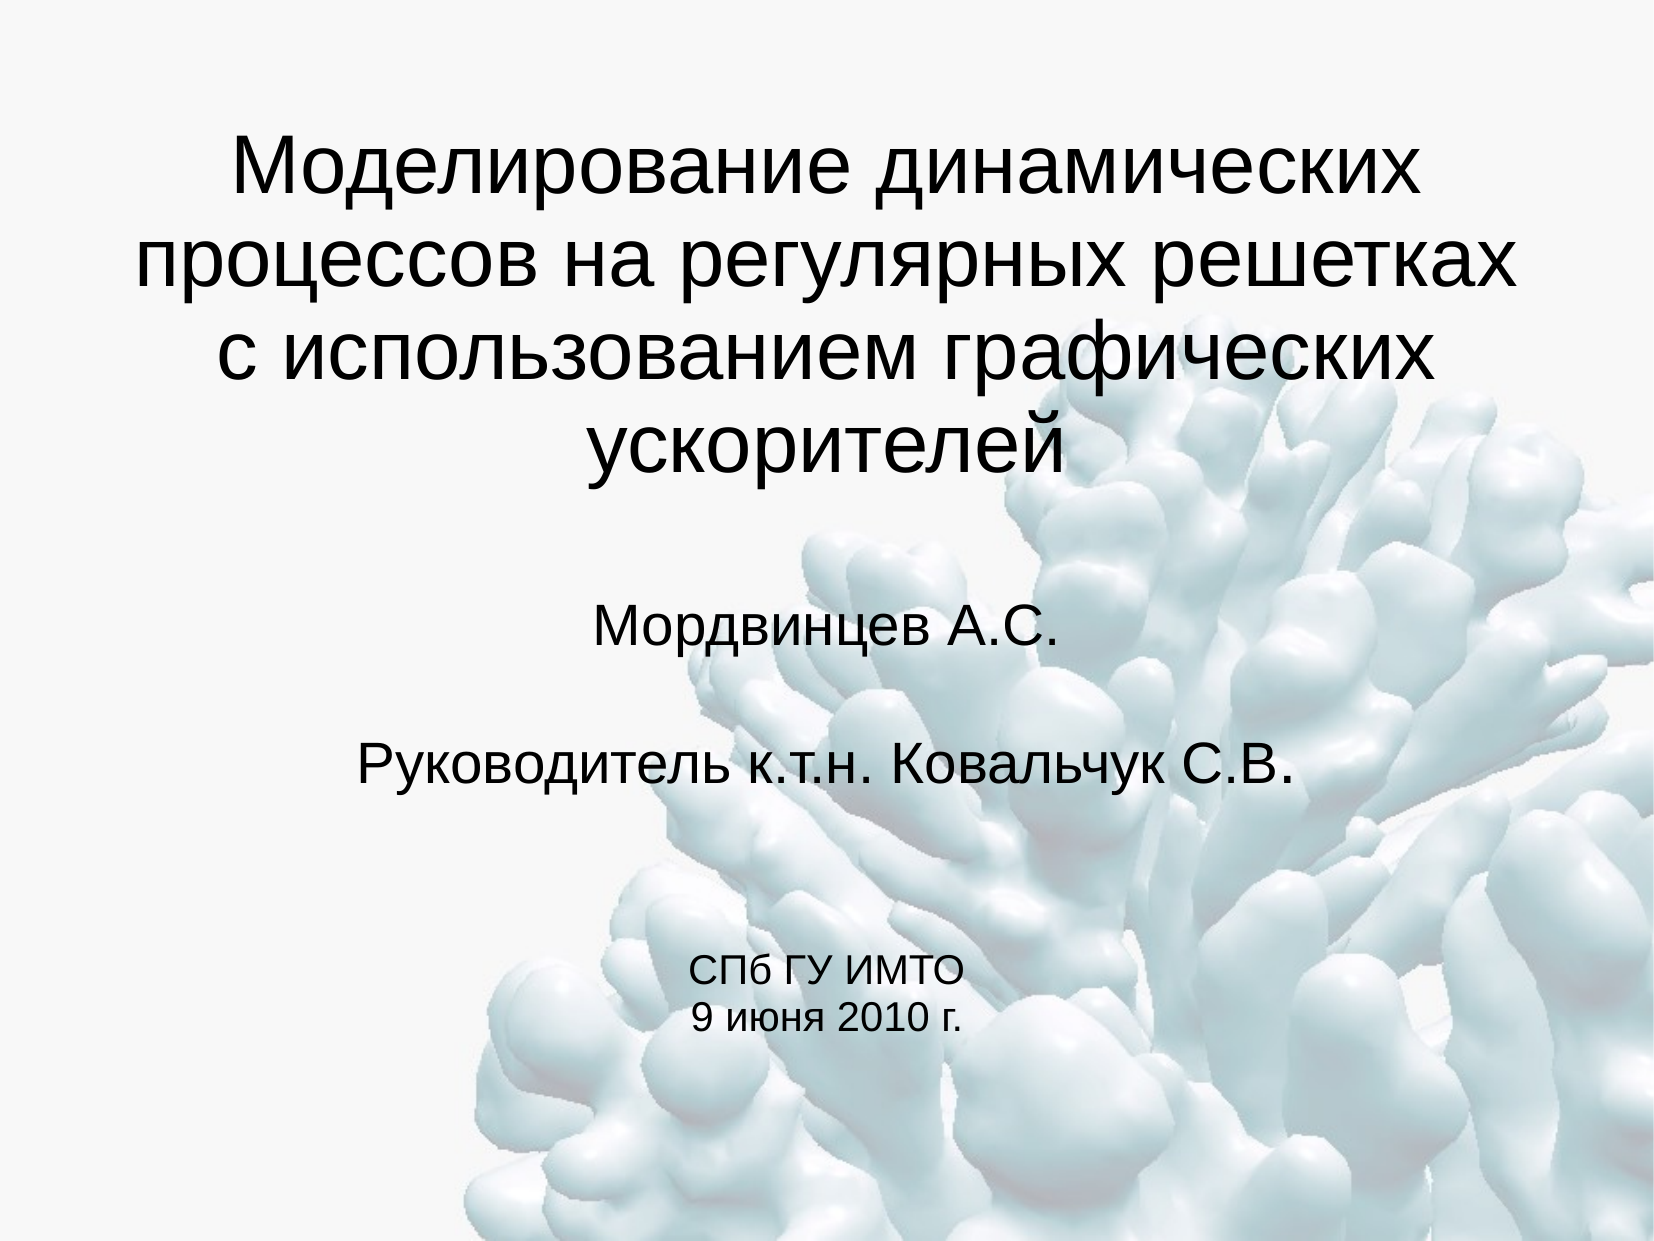

# Моделирование динамических процессов на регулярных решетках с использованием графических ускорителей
Мордвинцев А.С.
Руководитель к.т.н. Ковальчук С.В.
СПб ГУ ИМТО
9 июня 2010 г.